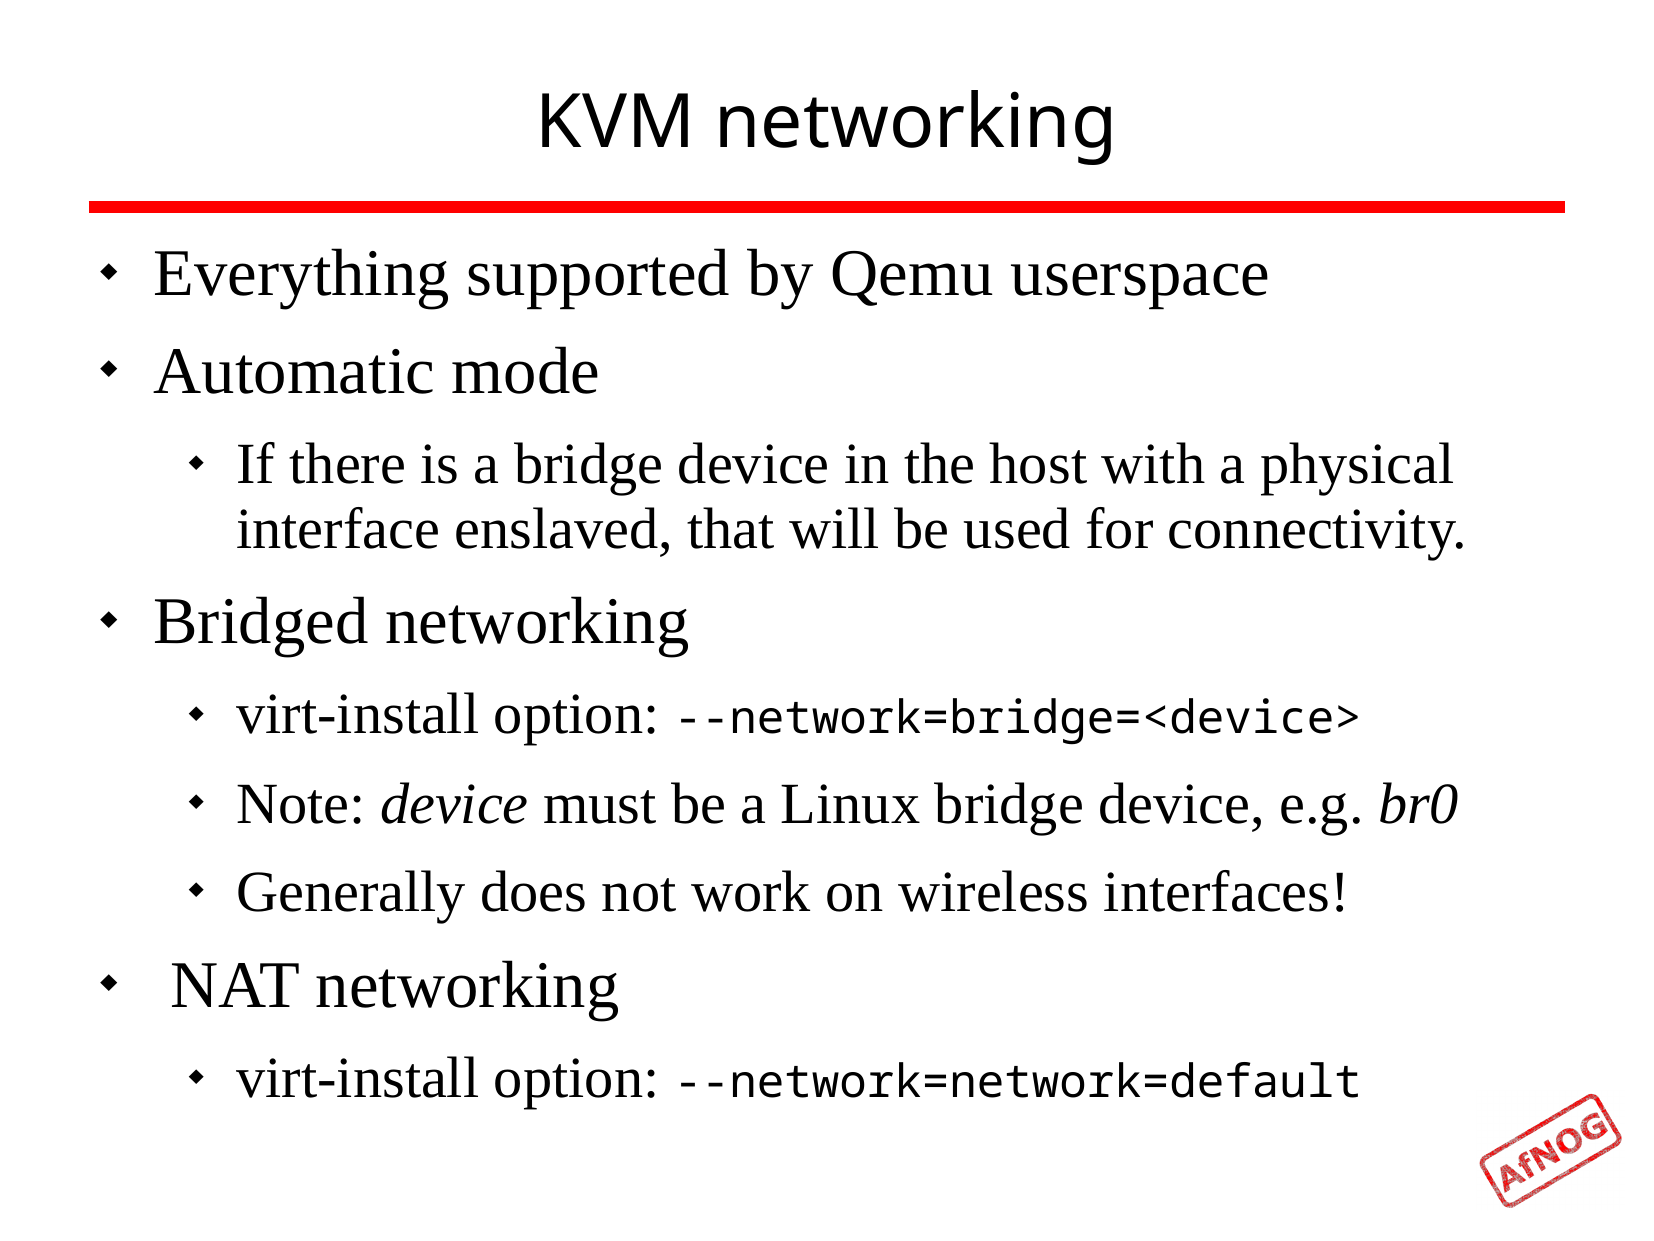

# KVM networking
Everything supported by Qemu userspace
Automatic mode
If there is a bridge device in the host with a physical interface enslaved, that will be used for connectivity.
Bridged networking
virt-install option: --network=bridge=<device>
Note: device must be a Linux bridge device, e.g. br0
Generally does not work on wireless interfaces!
 NAT networking
virt-install option: --network=network=default